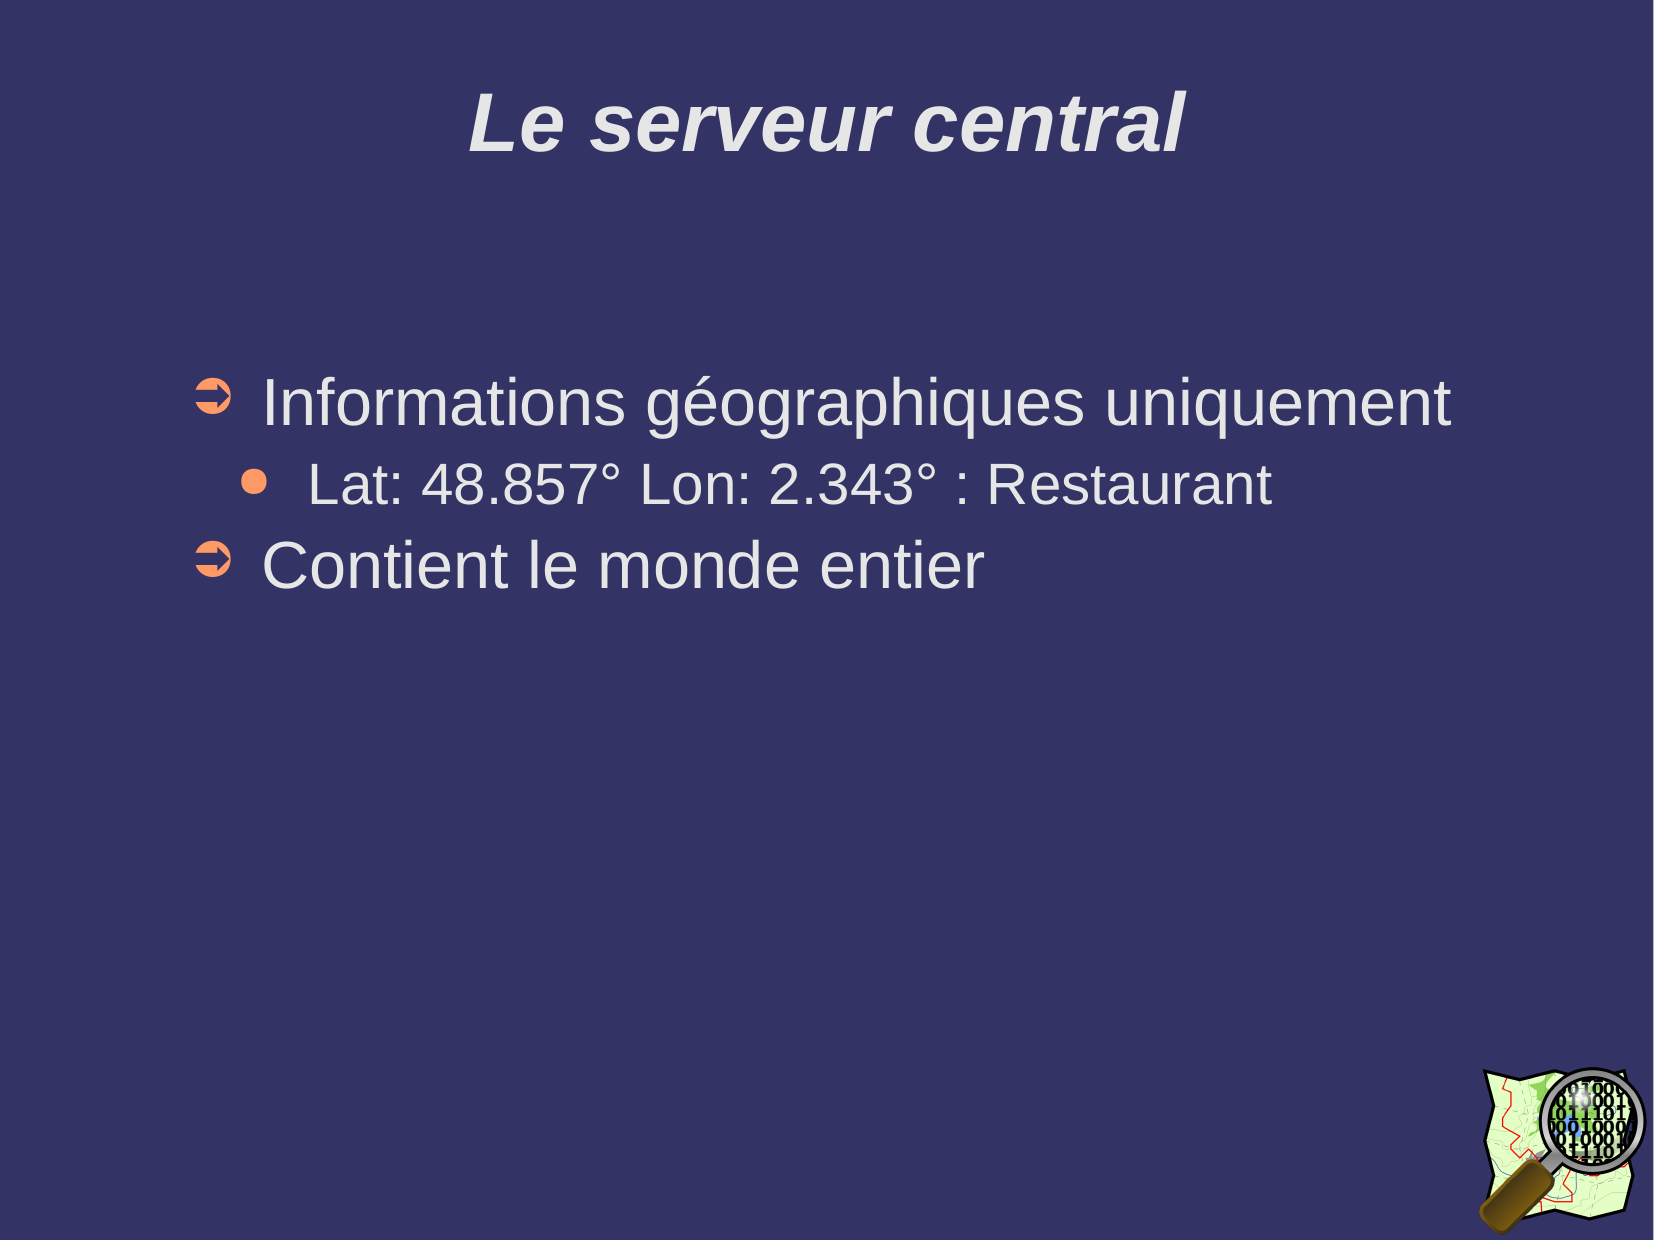

# Le serveur central
Informations géographiques uniquement
Lat: 48.857° Lon: 2.343° : Restaurant
Contient le monde entier